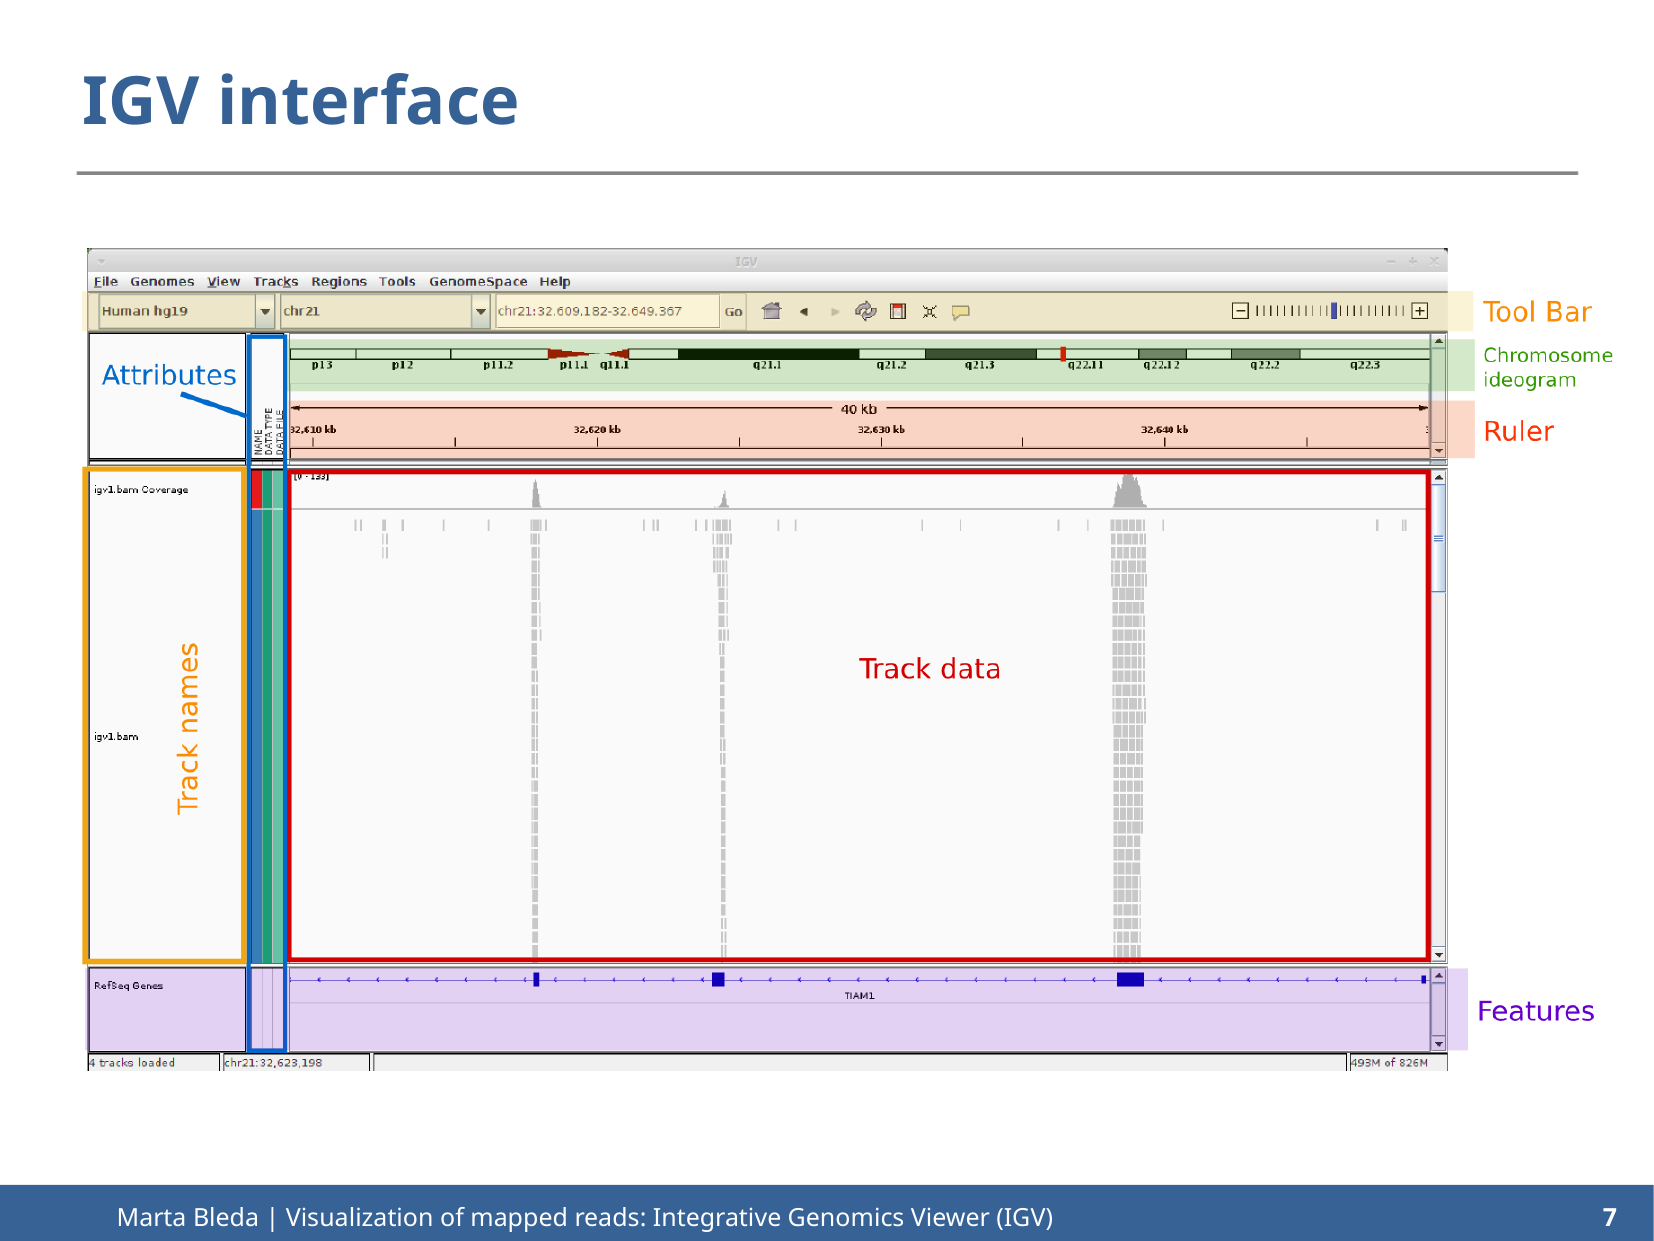

# IGV interface
Marta Bleda | Visualization of mapped reads: Integrative Genomics Viewer (IGV)
7